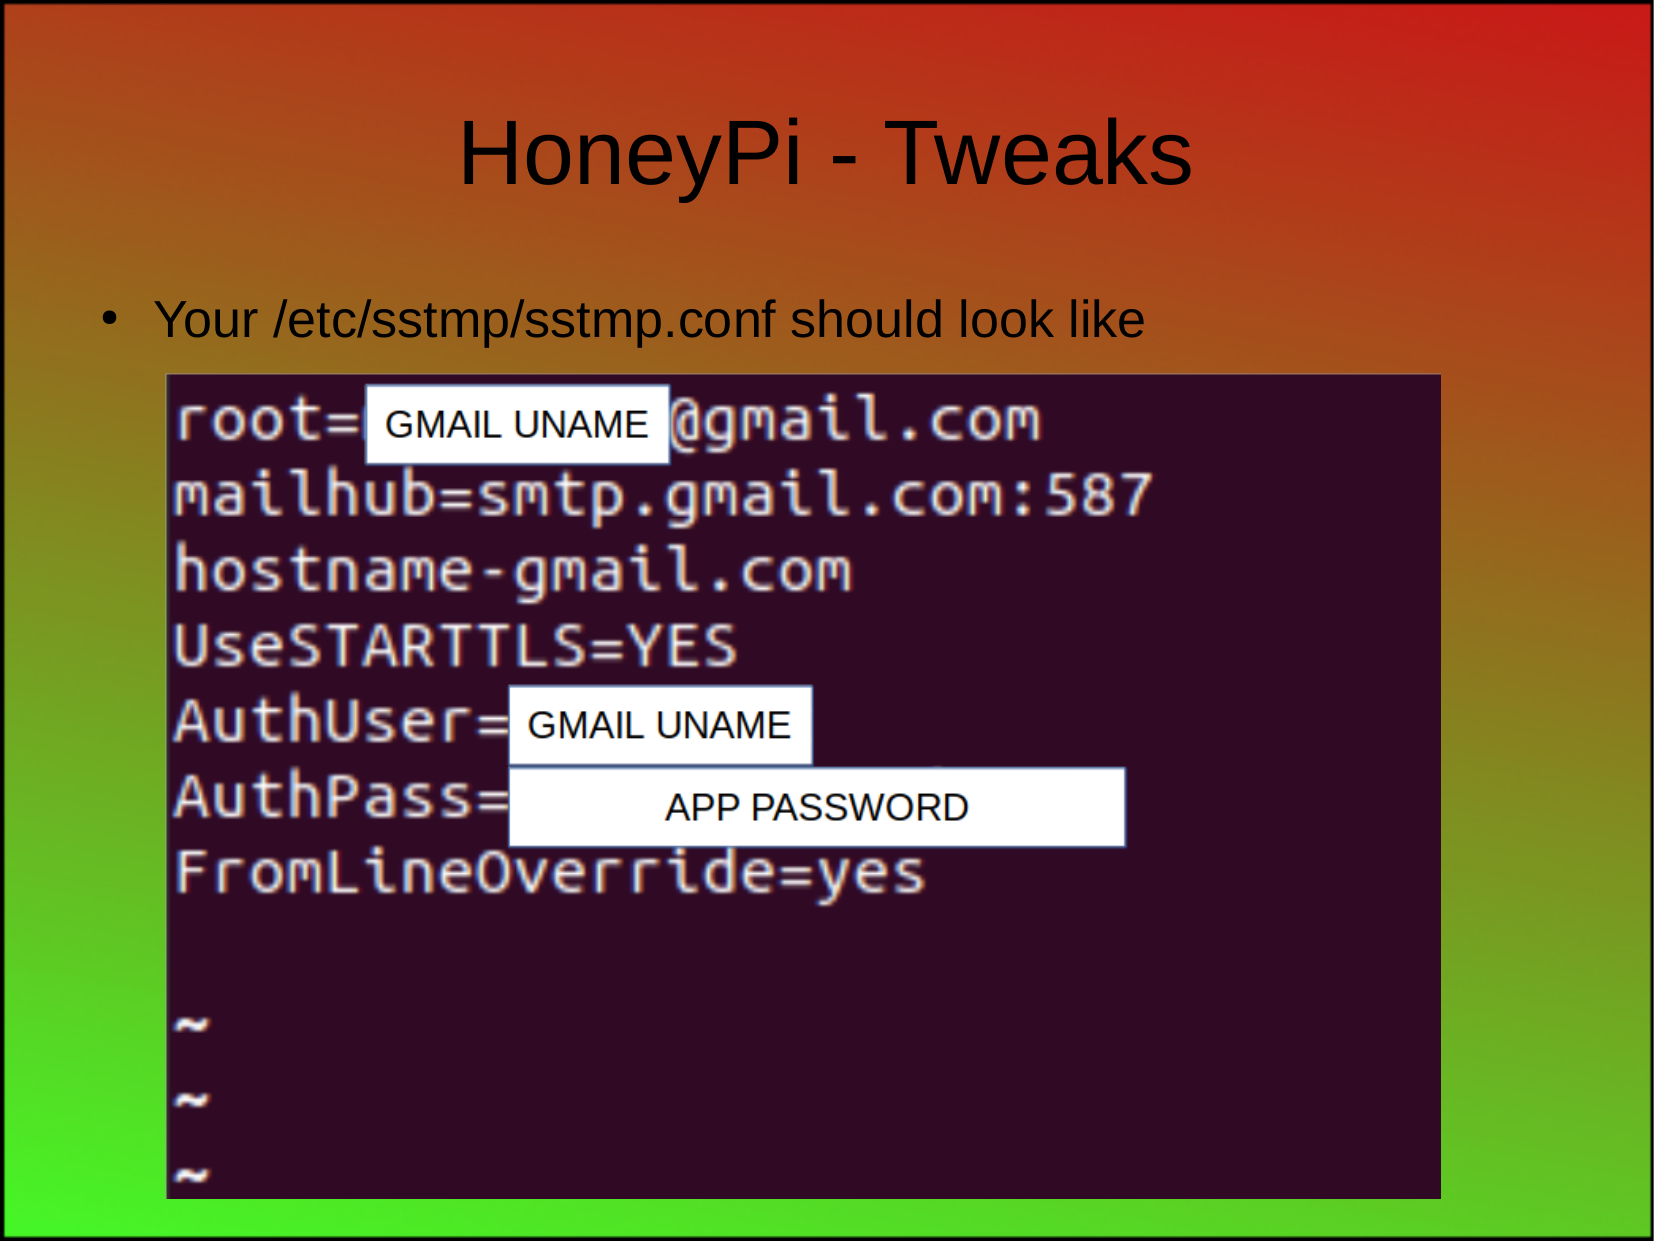

# HoneyPi - Tweaks
Your /etc/sstmp/sstmp.conf should look like